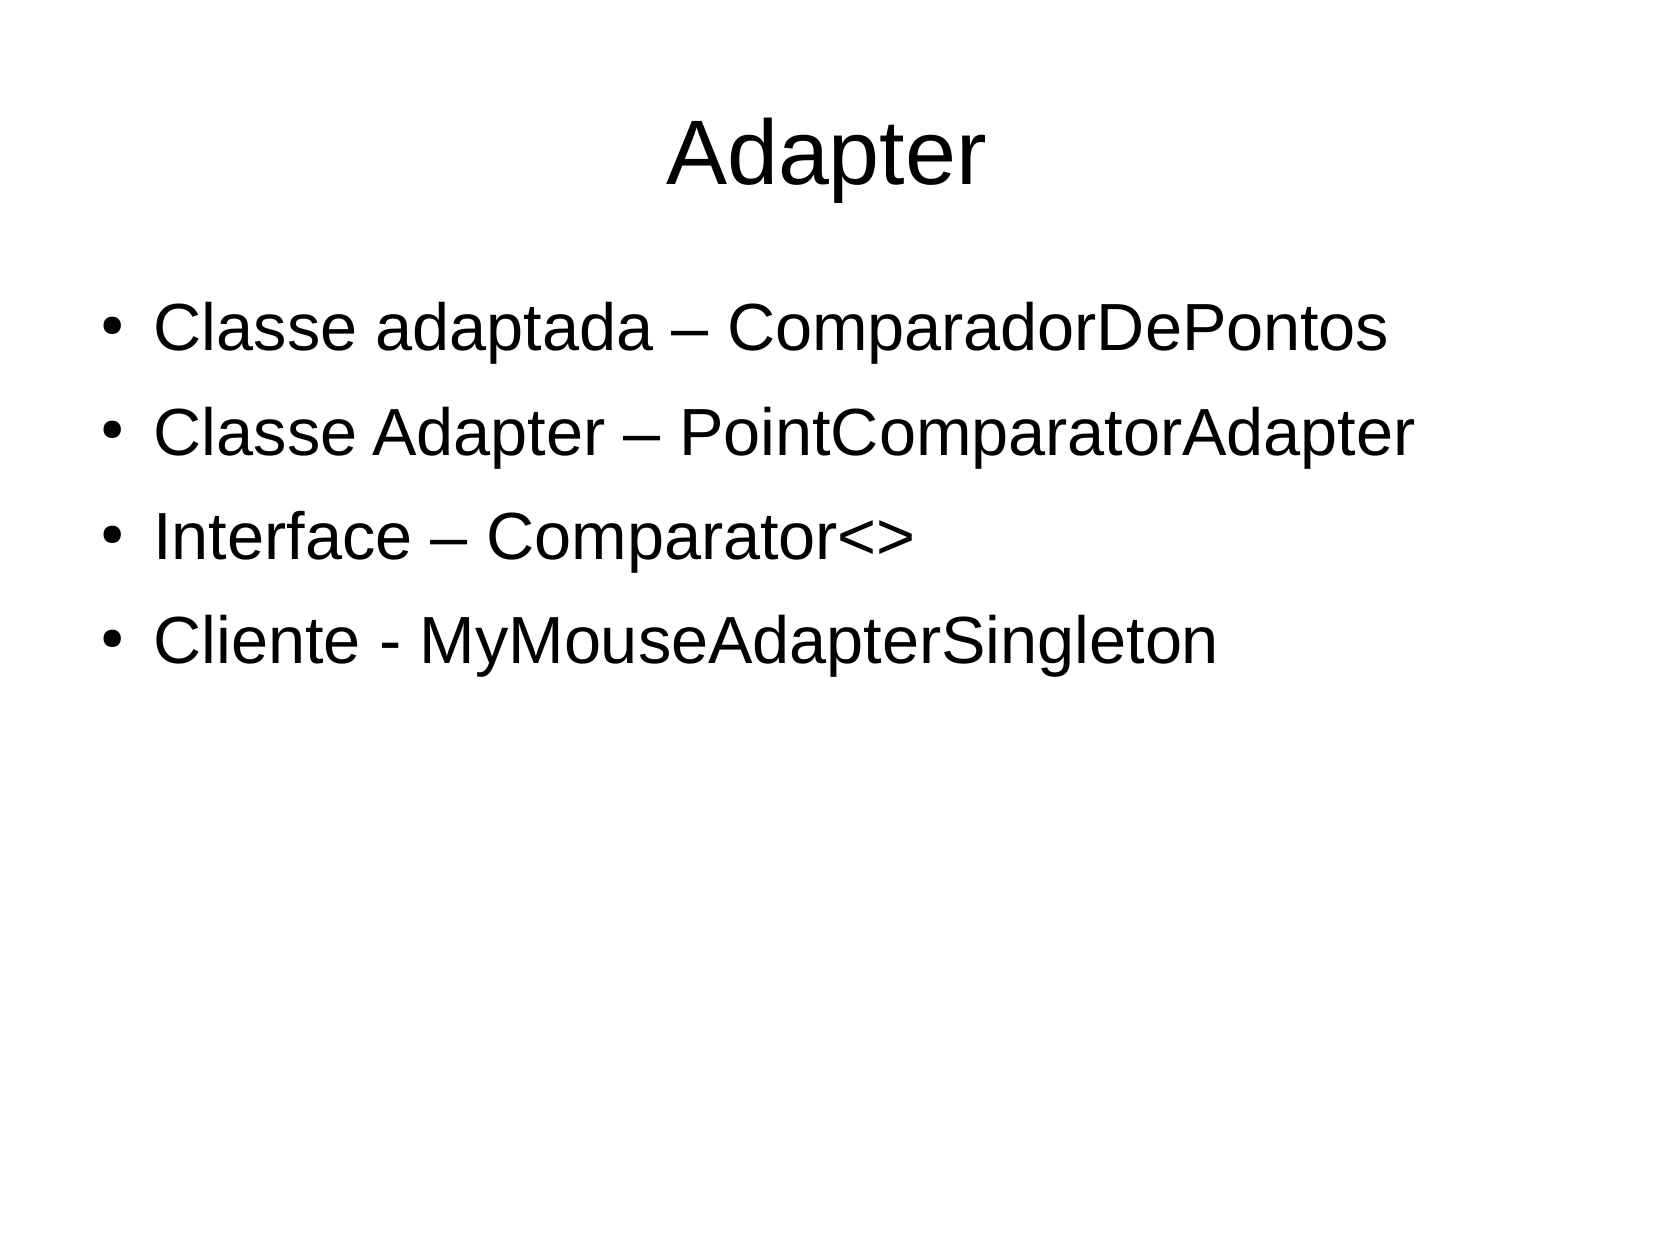

# Adapter
Classe adaptada – ComparadorDePontos
Classe Adapter – PointComparatorAdapter
Interface – Comparator<>
Cliente - MyMouseAdapterSingleton